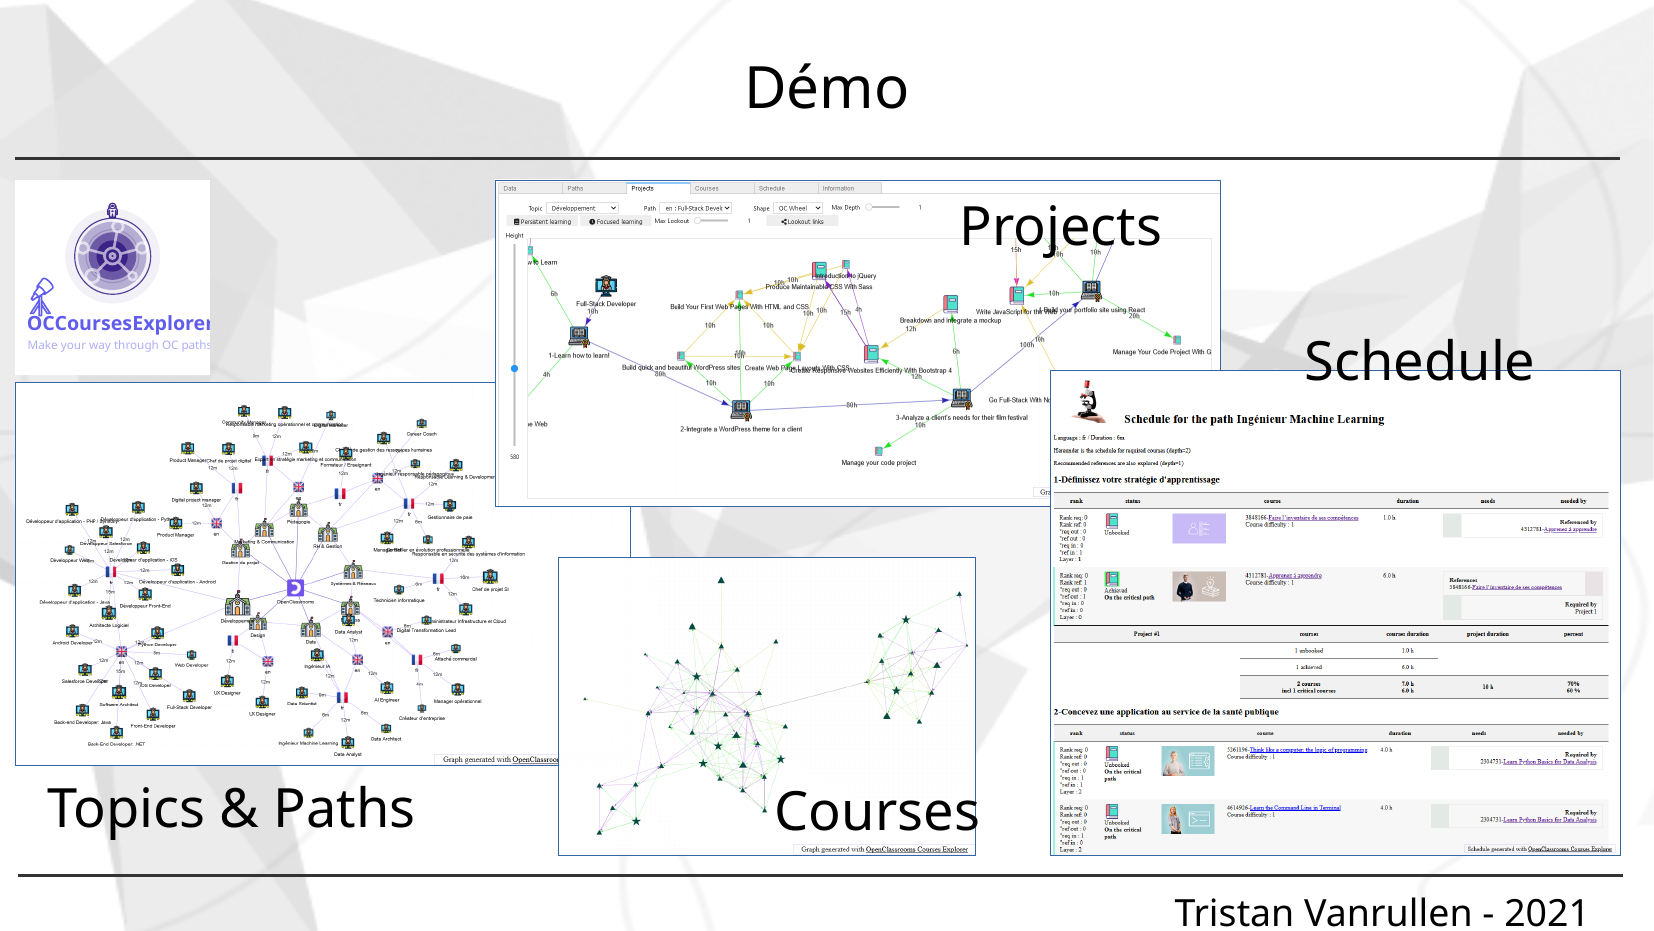

# Démo
Projects
Schedule
Topics & Paths
Courses
Tristan Vanrullen - 2021